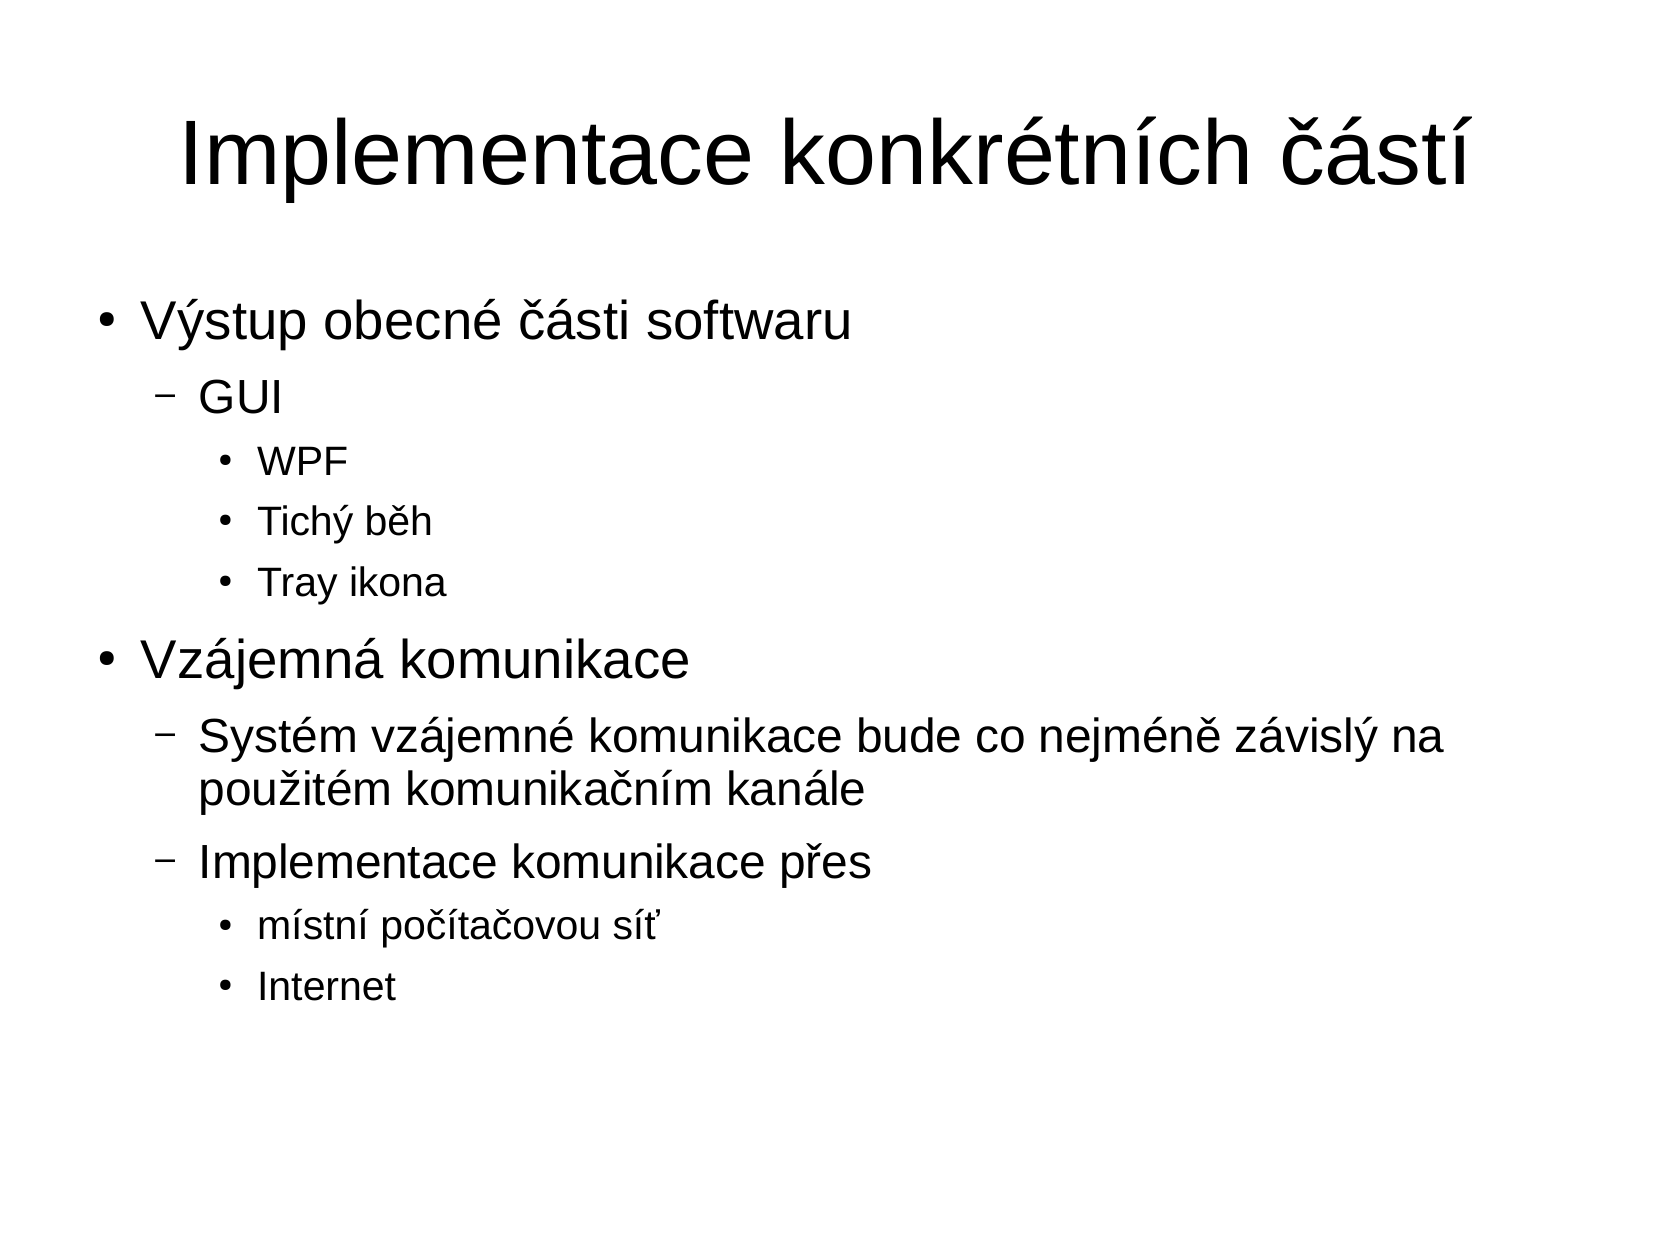

# Implementace konkrétních částí
Výstup obecné části softwaru
GUI
WPF
Tichý běh
Tray ikona
Vzájemná komunikace
Systém vzájemné komunikace bude co nejméně závislý na použitém komunikačním kanále
Implementace komunikace přes
místní počítačovou síť
Internet